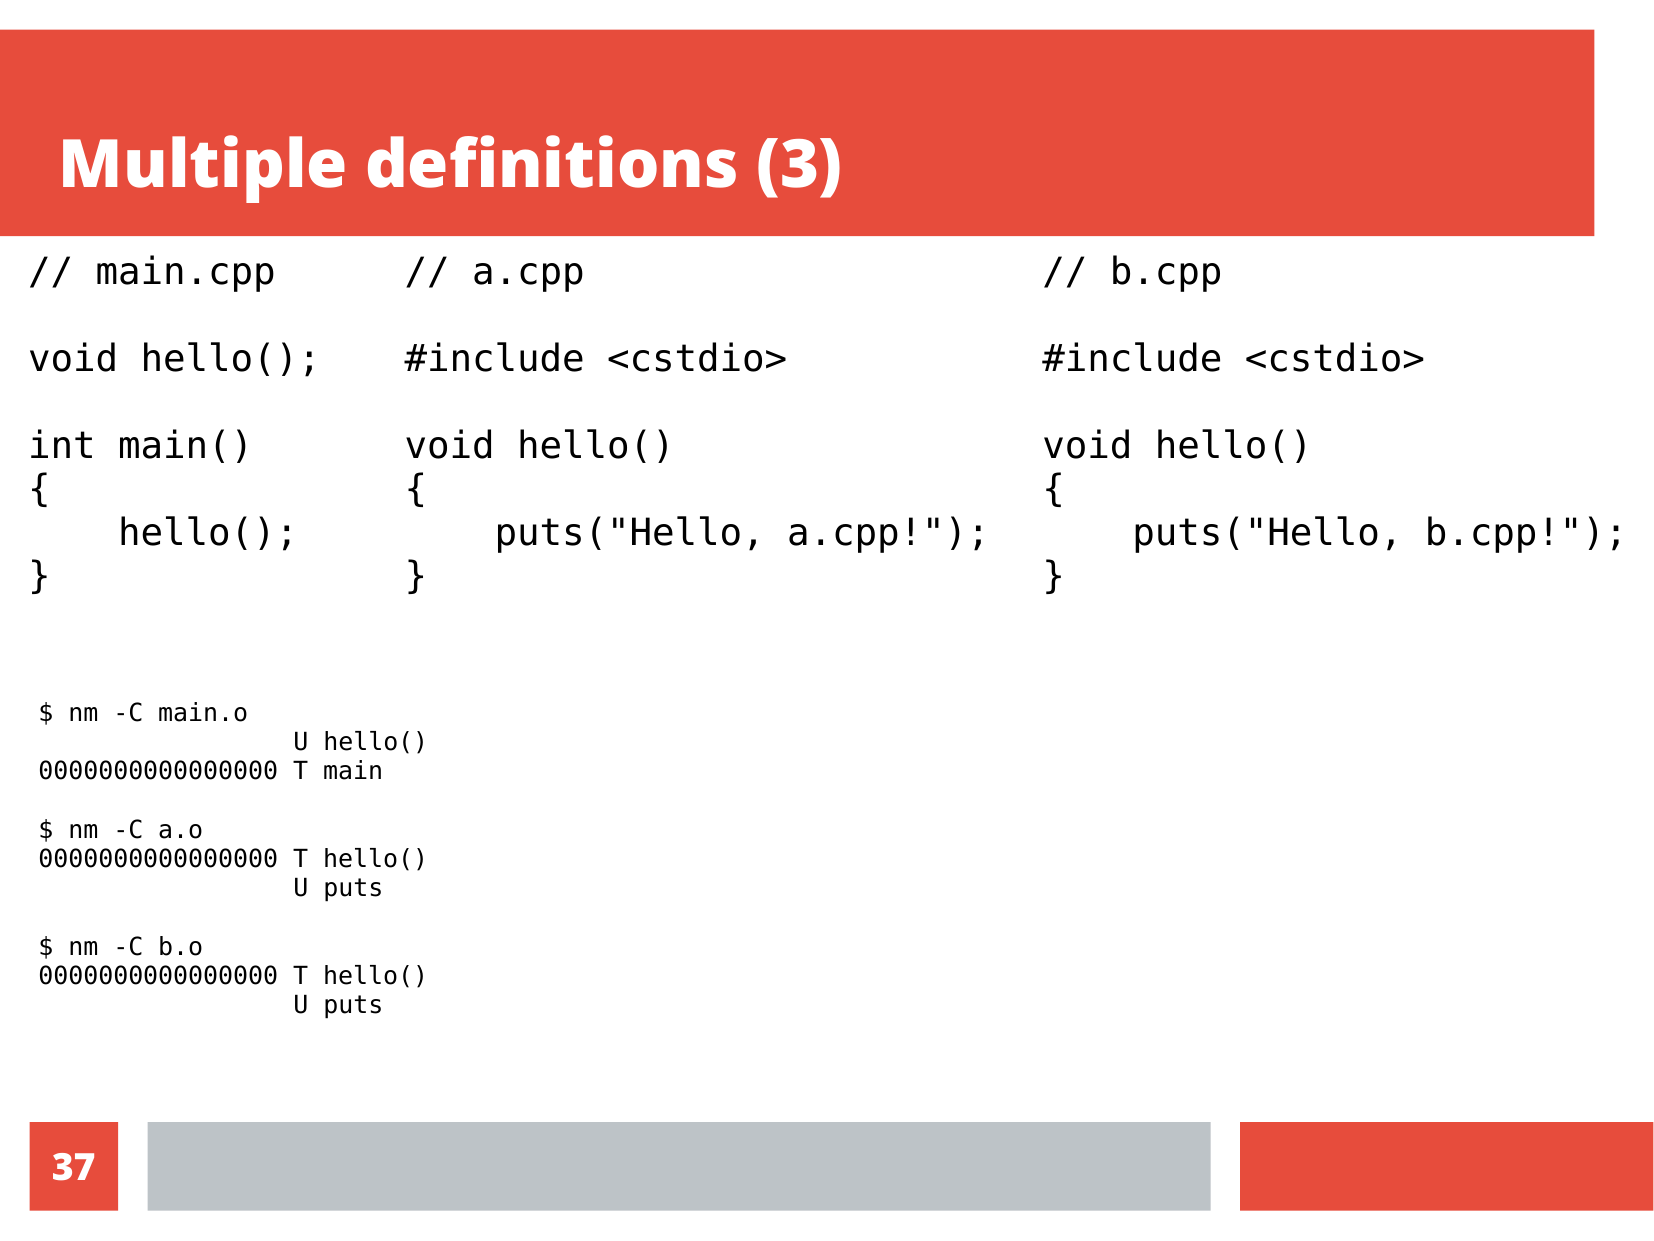

# Multiple definitions (3)
// main.cpp
void hello();
int main()
{
 hello();
}
// a.cpp
#include <cstdio>
void hello()
{
 puts("Hello, a.cpp!");
}
// b.cpp
#include <cstdio>
void hello()
{
 puts("Hello, b.cpp!");
}
$ nm -C main.o
 U hello()
0000000000000000 T main
$ nm -C a.o
0000000000000000 T hello()
 U puts
$ nm -C b.o
0000000000000000 T hello()
 U puts
37